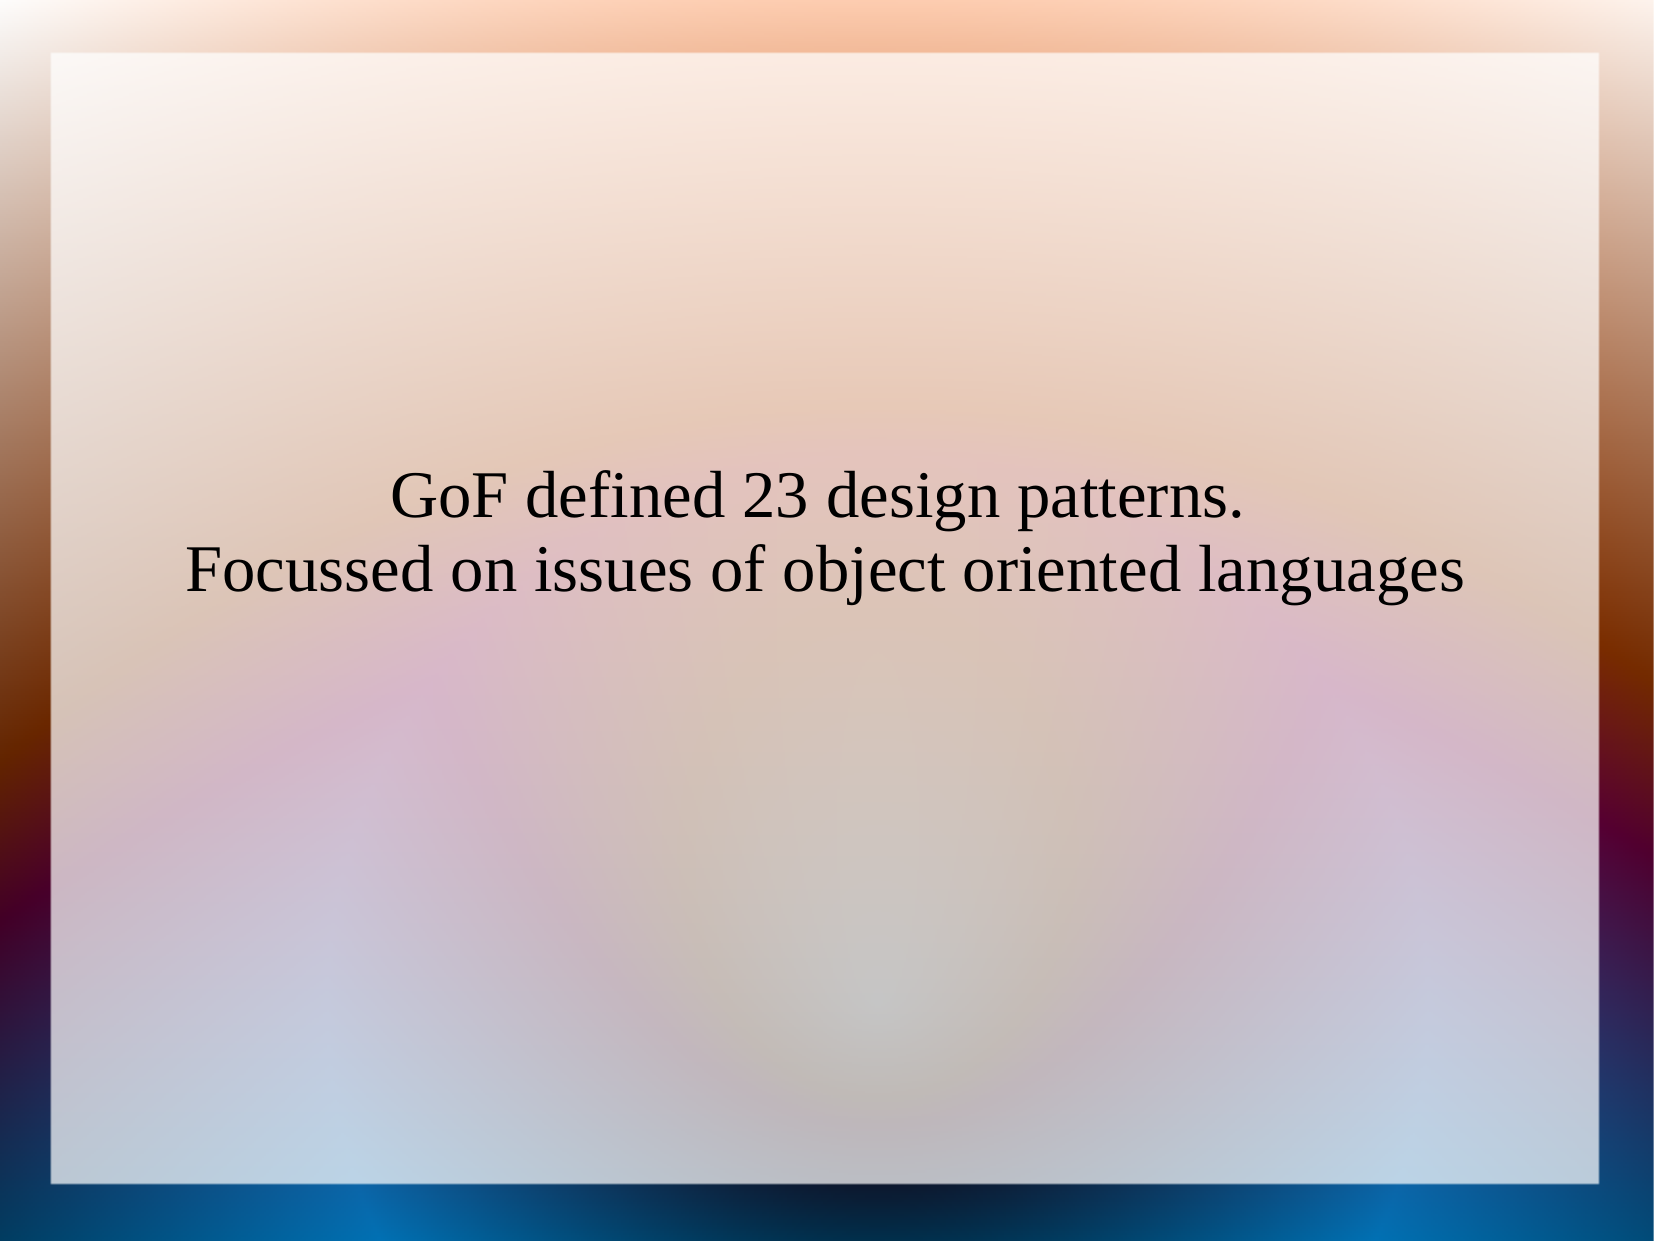

# GoF defined 23 design patterns.
Focussed on issues of object oriented languages